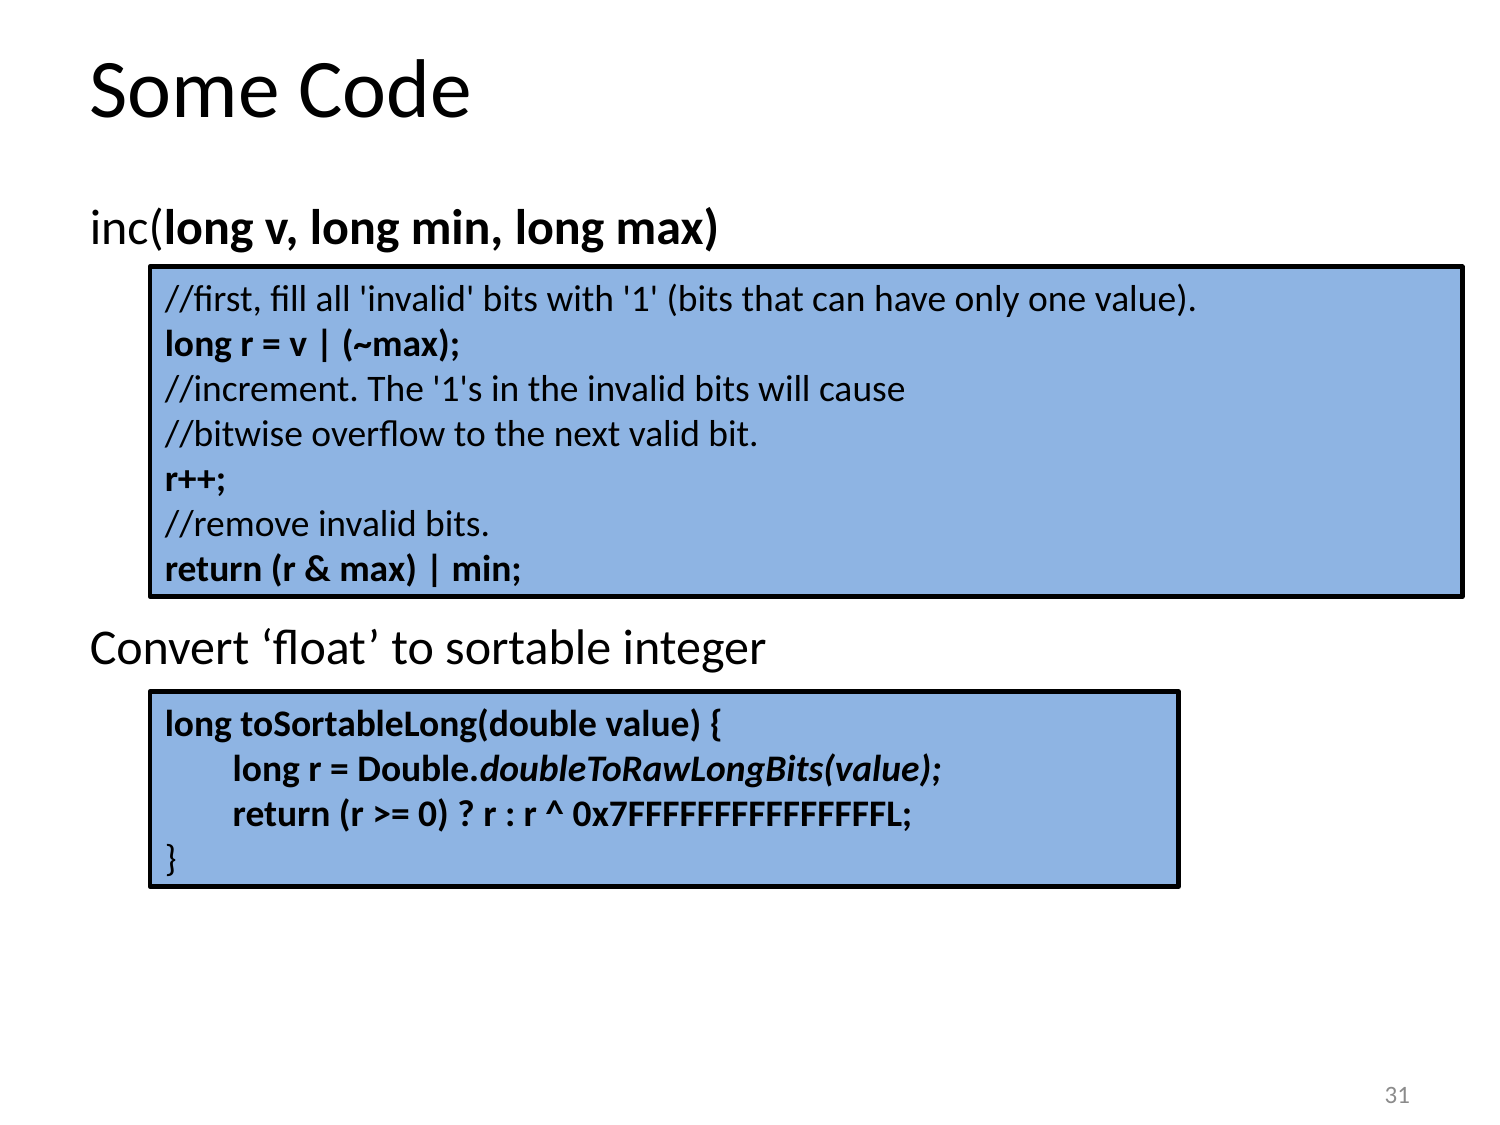

Some Code
inc(long v, long min, long max)
Convert ‘float’ to sortable integer
//first, fill all 'invalid' bits with '1' (bits that can have only one value).
long r = v | (~max);
//increment. The '1's in the invalid bits will cause
//bitwise overflow to the next valid bit.
r++;
//remove invalid bits.
return (r & max) | min;
long toSortableLong(double value) {
 long r = Double.doubleToRawLongBits(value);
 return (r >= 0) ? r : r ^ 0x7FFFFFFFFFFFFFFFL;
}